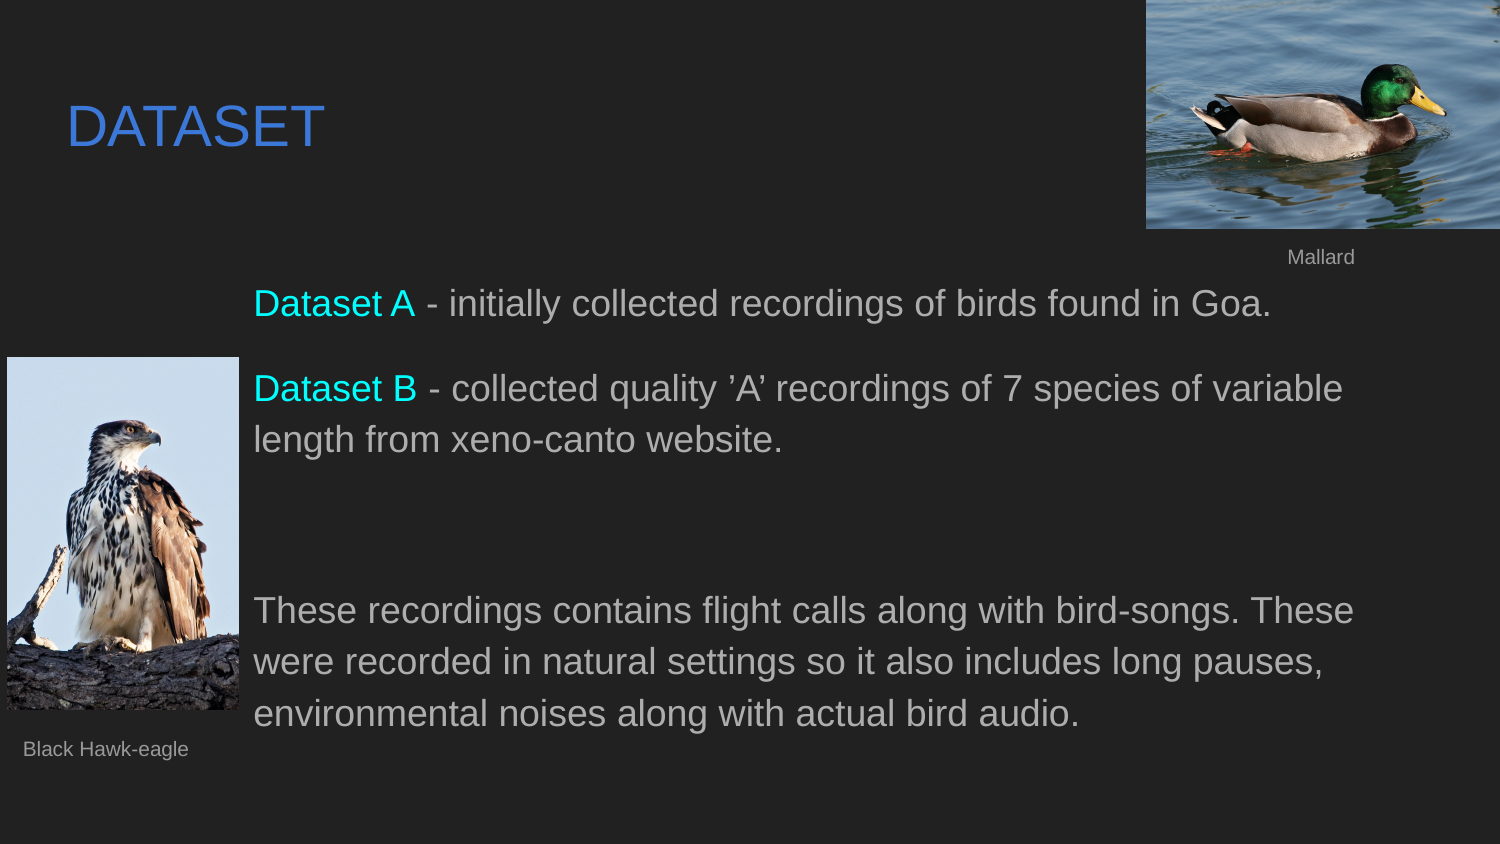

# DATASET
Mallard
Dataset A - initially collected recordings of birds found in Goa.
Dataset B - collected quality ’A’ recordings of 7 species of variable length from xeno-canto website.
These recordings contains flight calls along with bird-songs. These were recorded in natural settings so it also includes long pauses, environmental noises along with actual bird audio.
Black Hawk-eagle